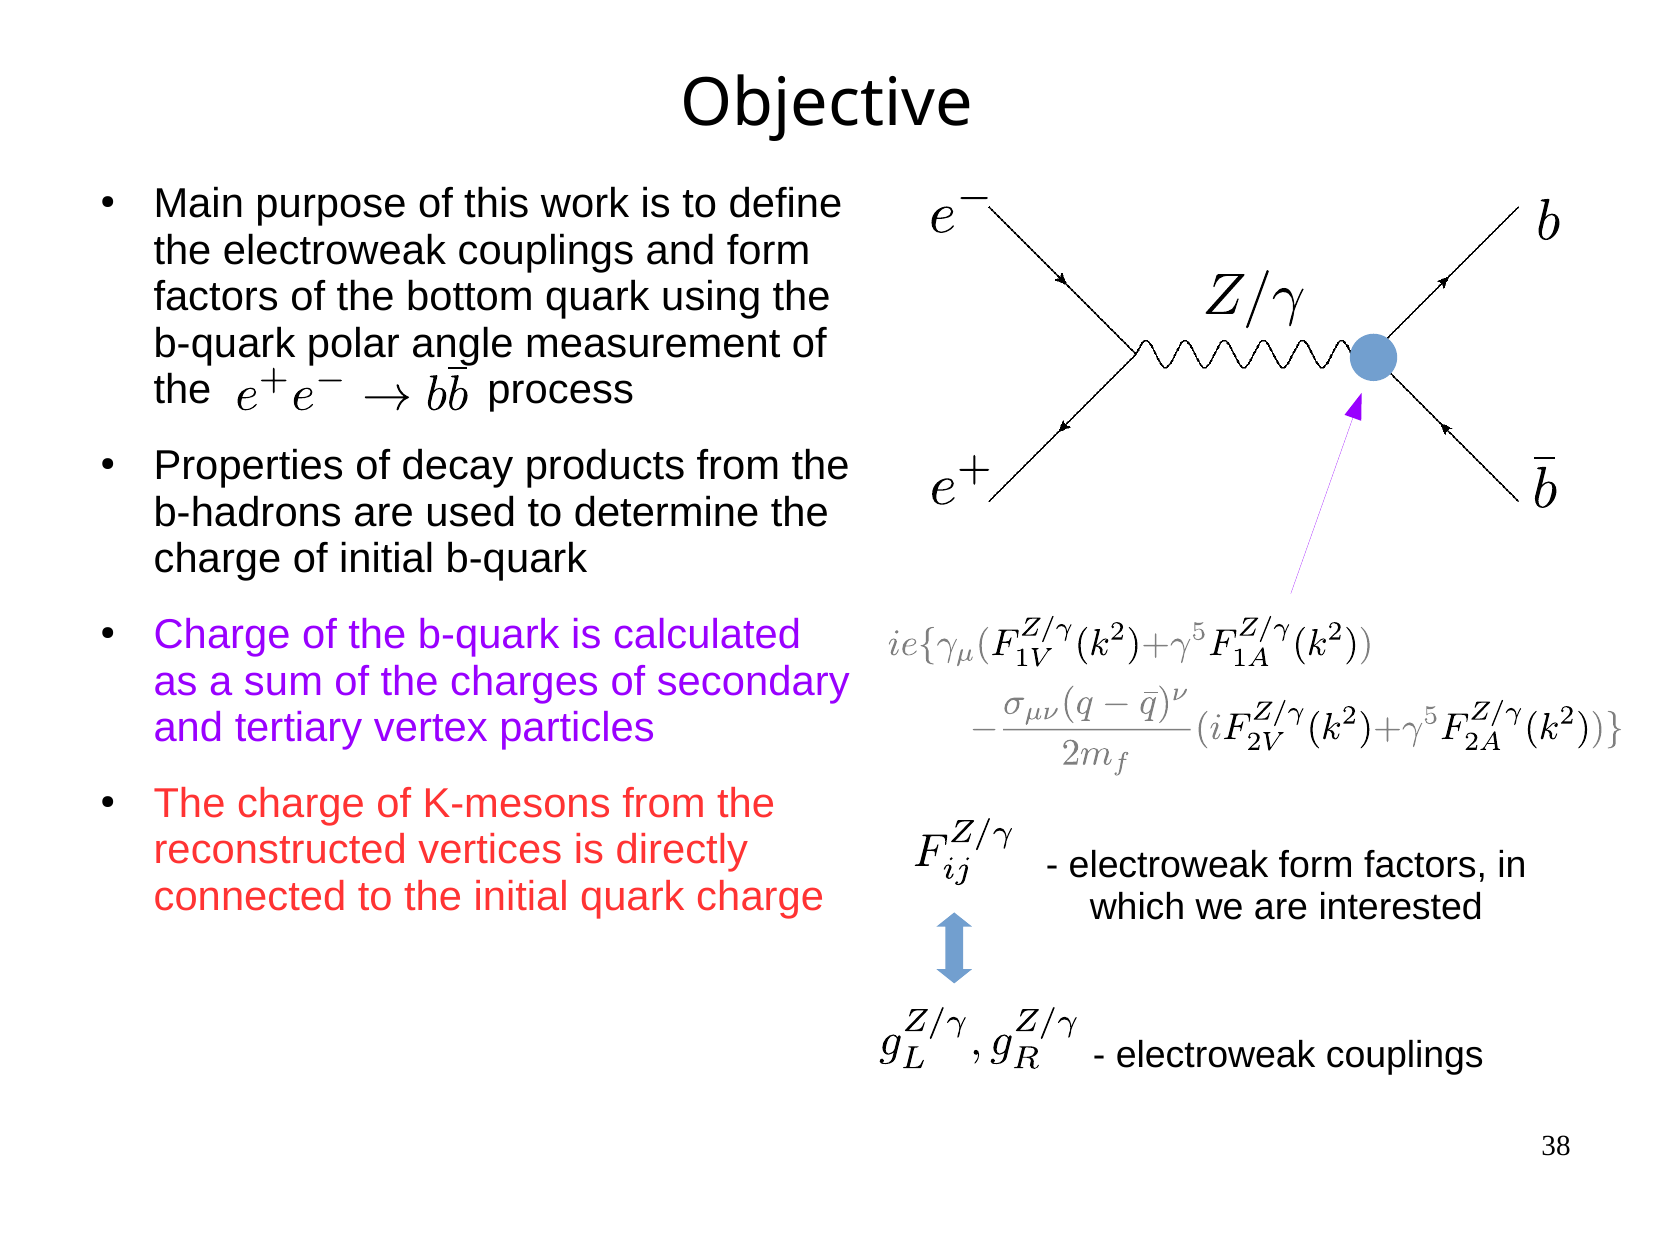

# Objective
Main purpose of this work is to define the electroweak couplings and form factors of the bottom quark using the b-quark polar angle measurement of the process
Properties of decay products from the b-hadrons are used to determine the charge of initial b-quark
Charge of the b-quark is calculated as a sum of the charges of secondary and tertiary vertex particles
The charge of K-mesons from the reconstructed vertices is directly connected to the initial quark charge
- electroweak form factors, in which we are interested
- electroweak couplings
38